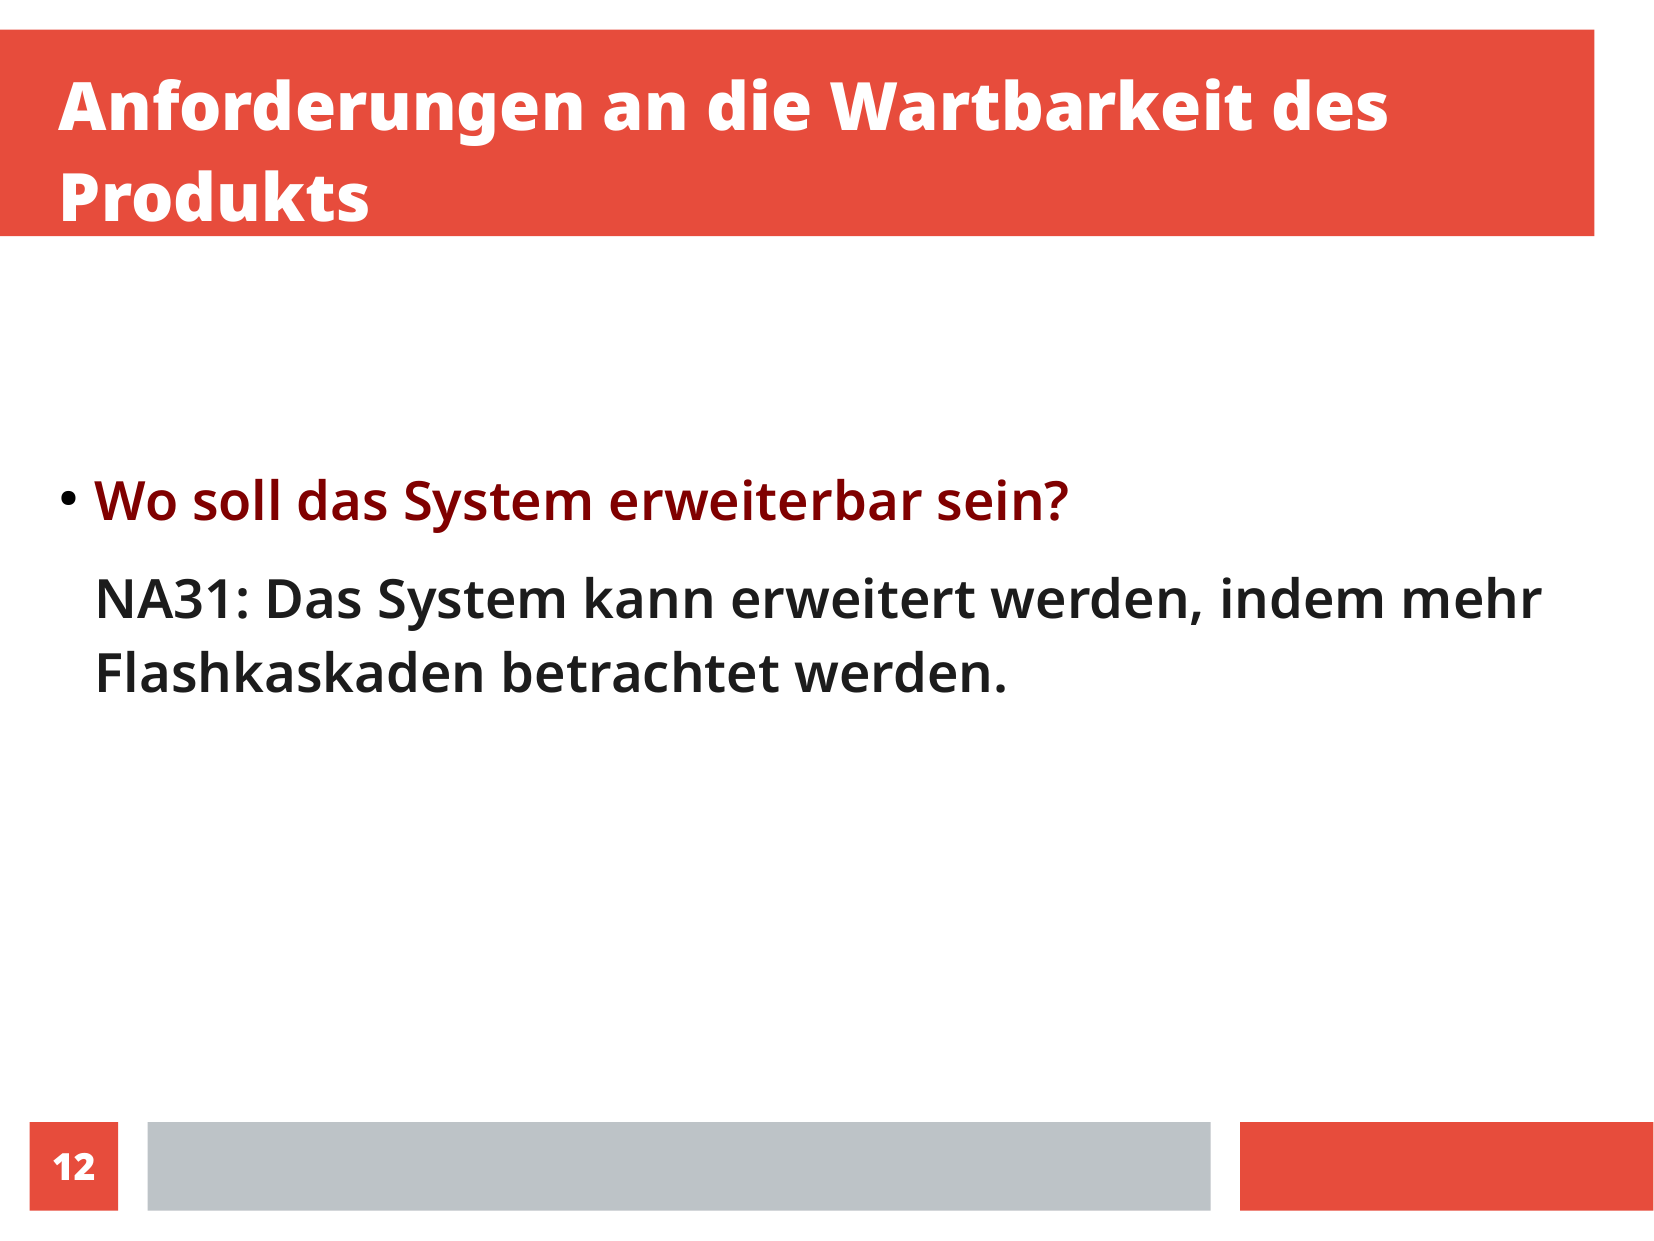

# Anforderungen an die Wartbarkeit des Produkts
Wo soll das System erweiterbar sein?
NA31: Das System kann erweitert werden, indem mehr Flashkaskaden betrachtet werden.
12